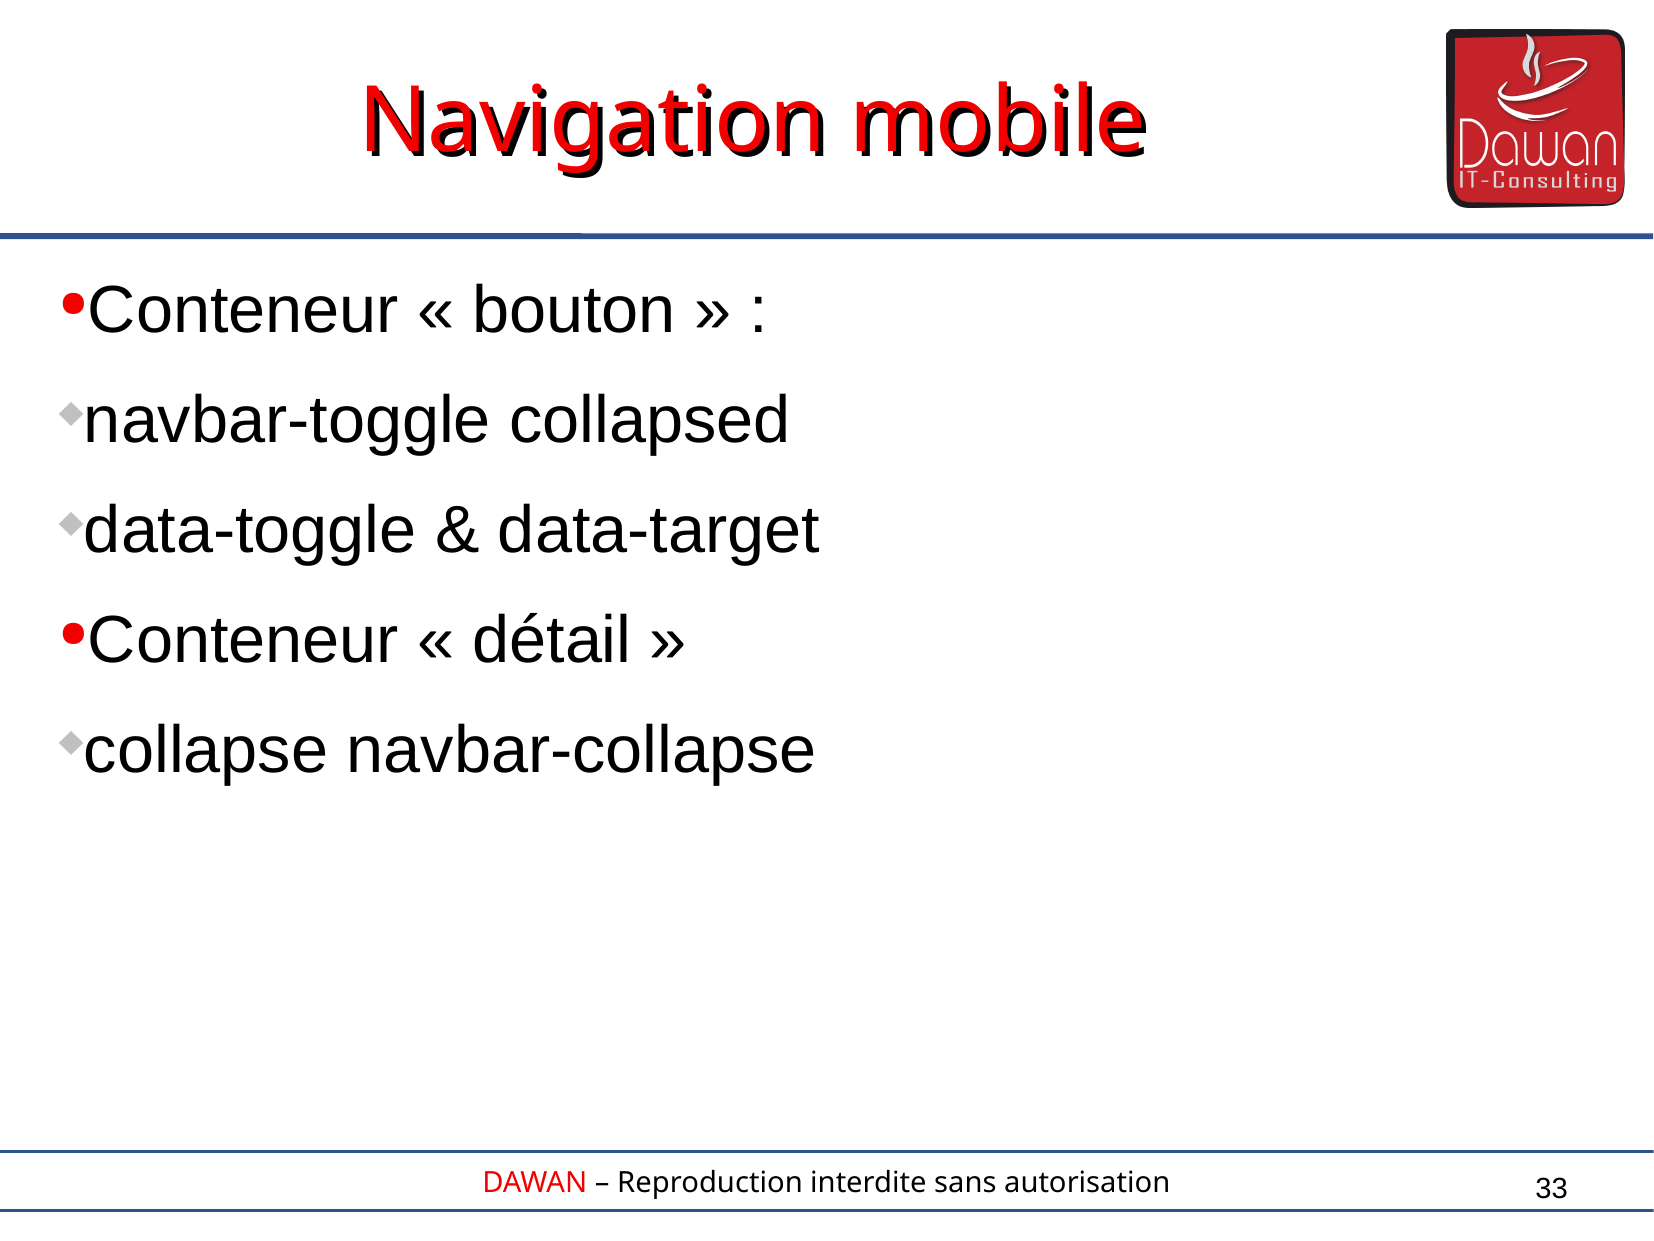

# Navigation mobile
Conteneur « bouton » :
navbar-toggle collapsed
data-toggle & data-target
Conteneur « détail »
collapse navbar-collapse